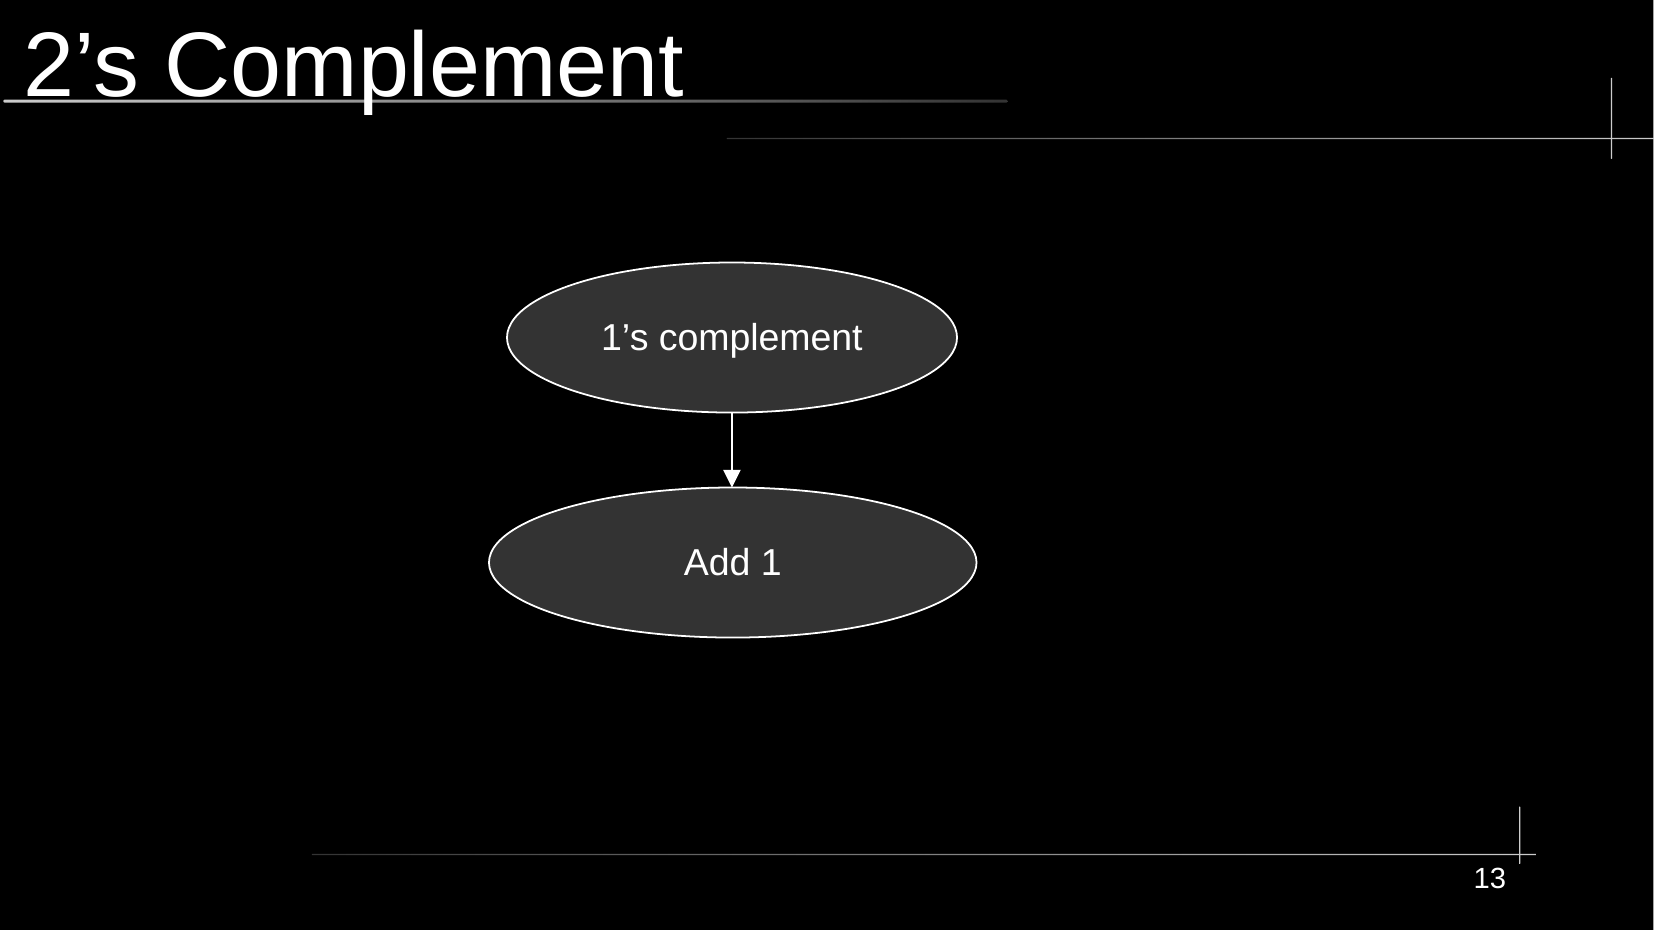

# 2’s Complement
1’s complement
Add 1
13